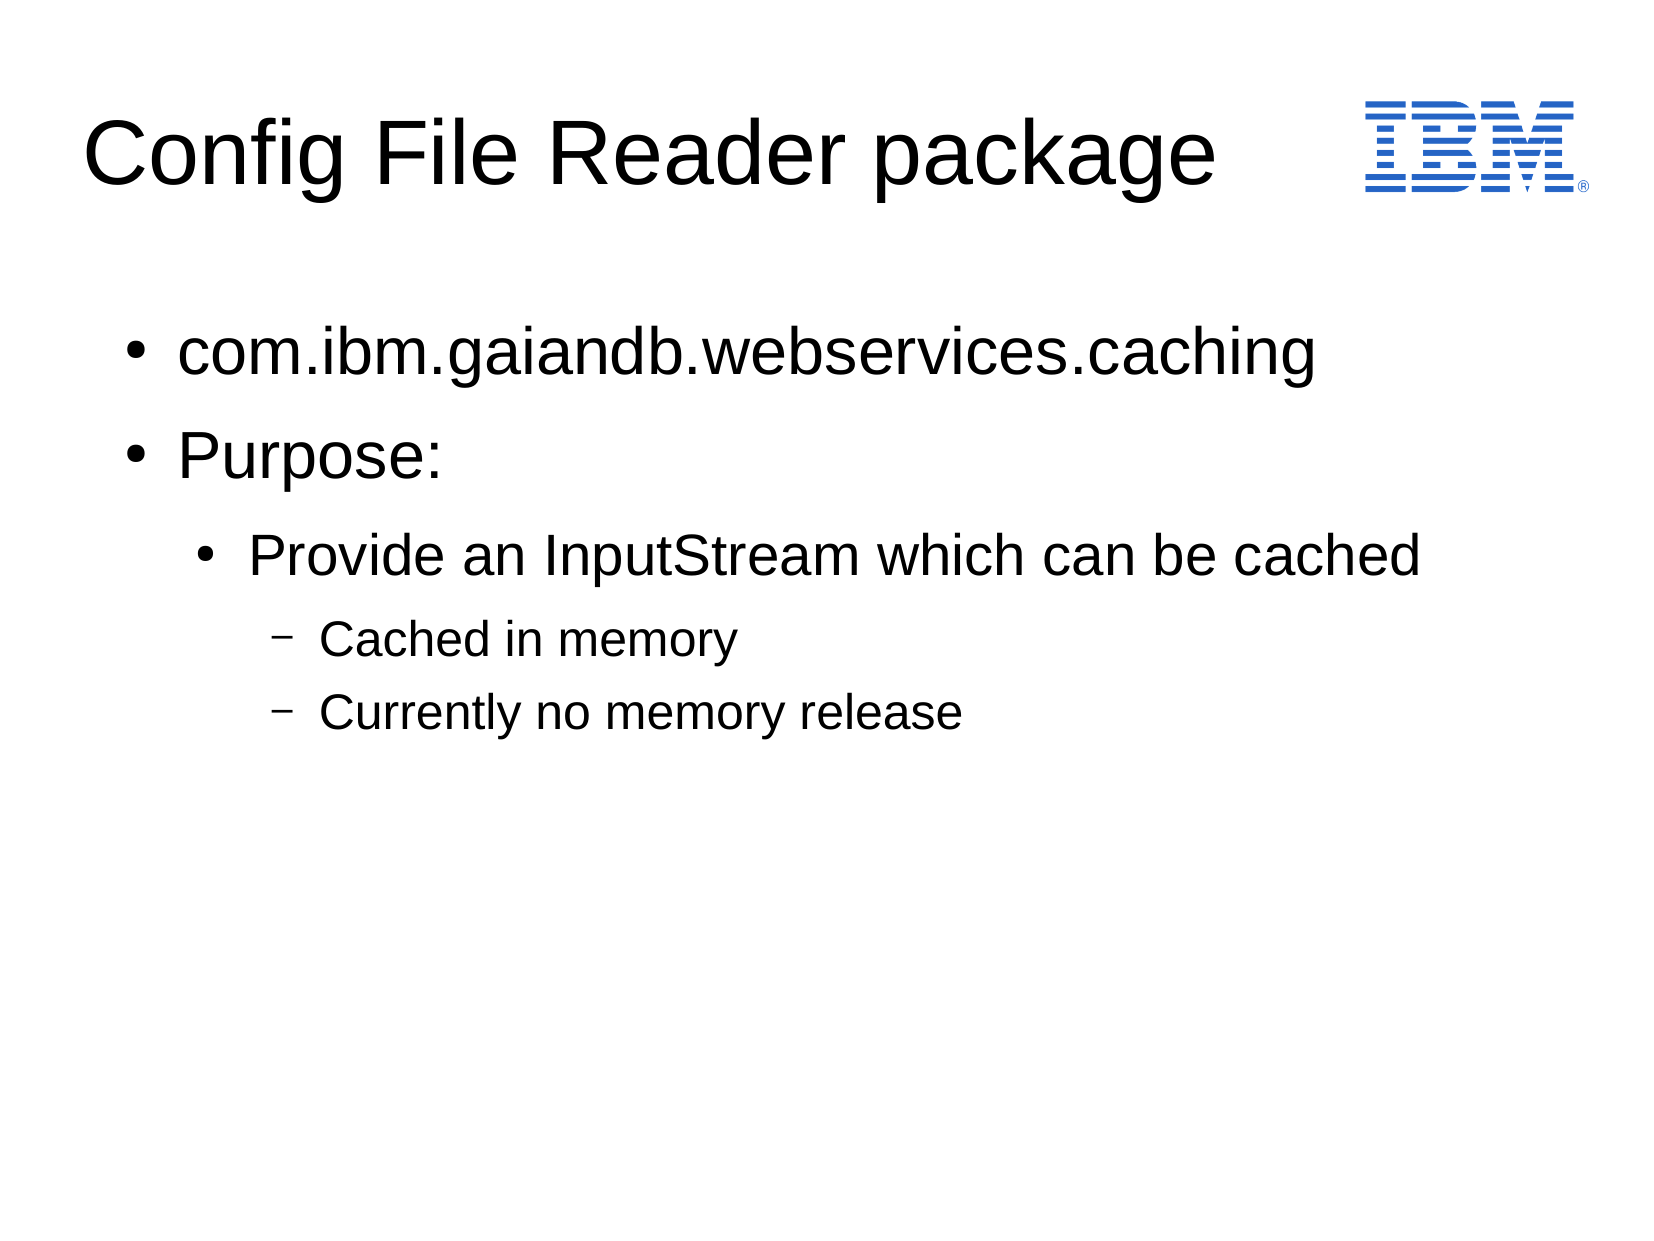

# Config File Reader package
com.ibm.gaiandb.webservices.caching
Purpose:
Provide an InputStream which can be cached
Cached in memory
Currently no memory release